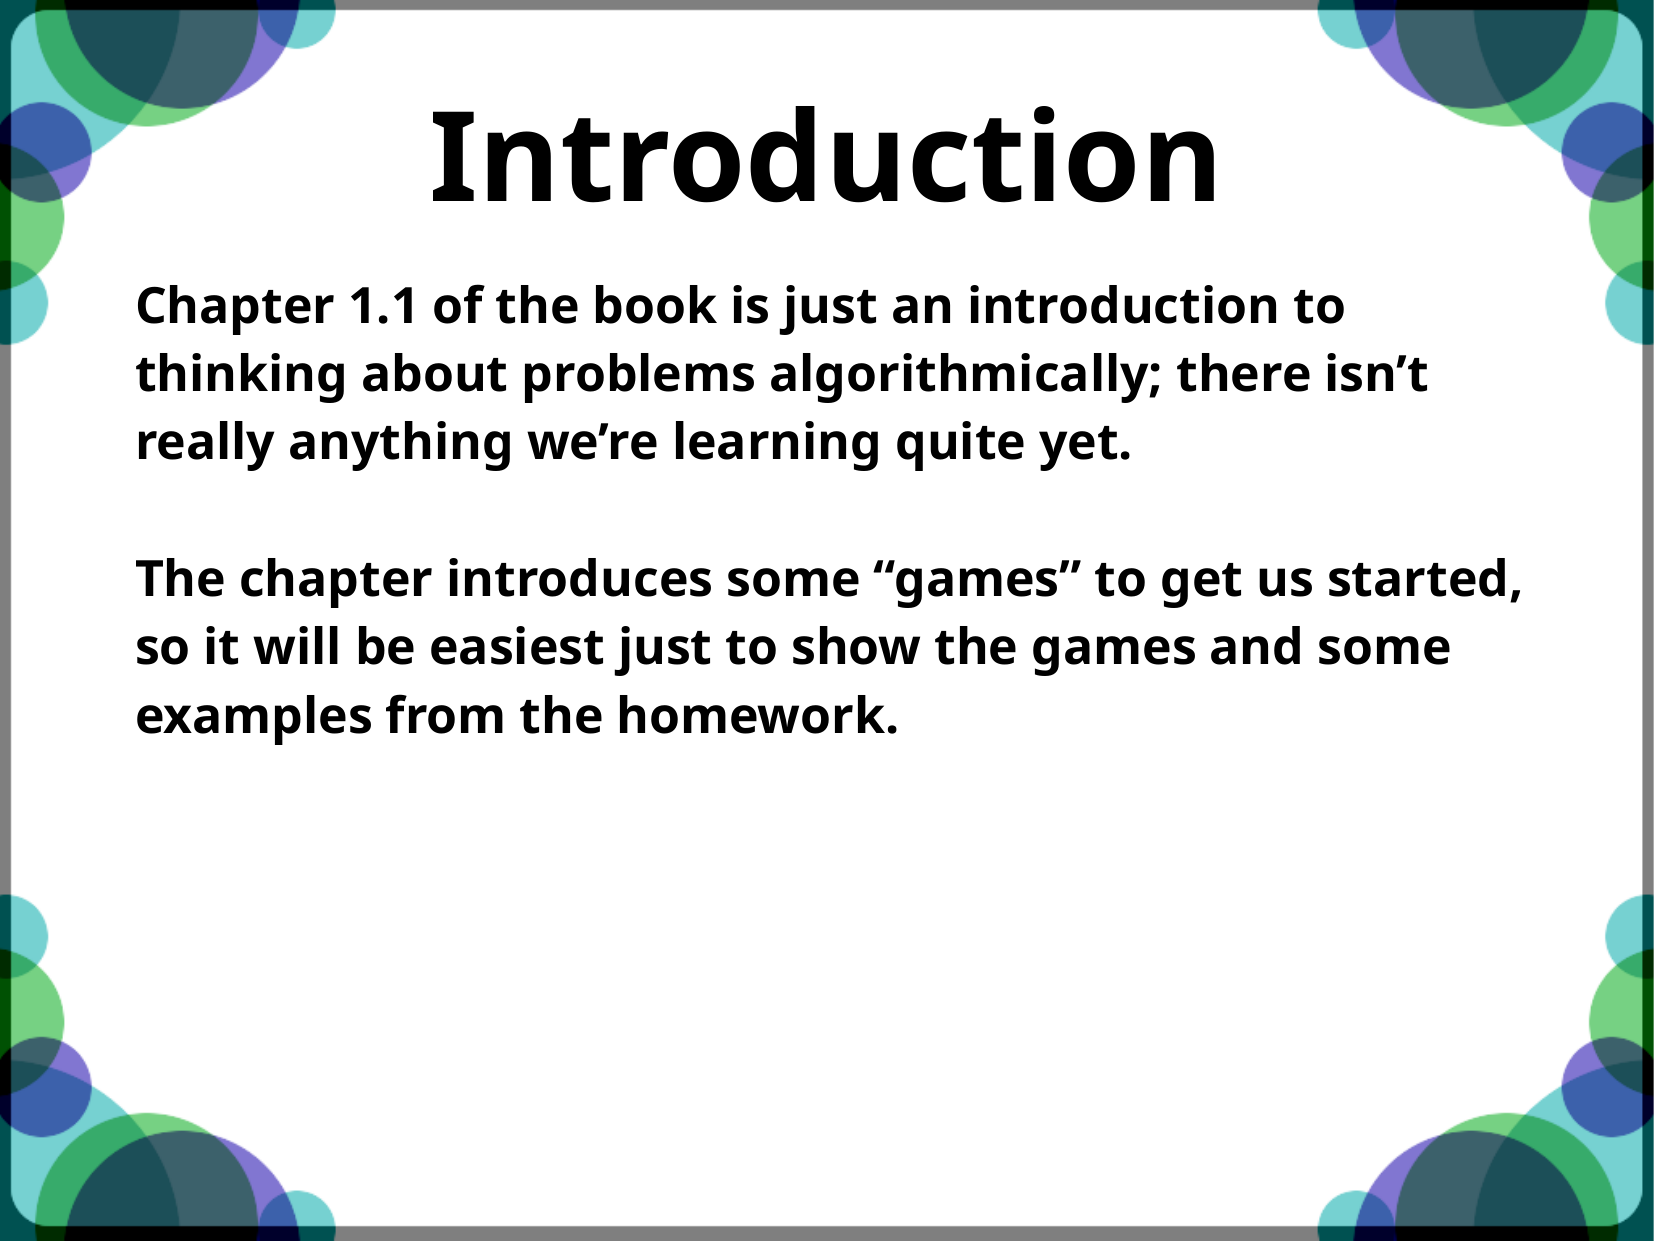

# Introduction
Chapter 1.1 of the book is just an introduction to thinking about problems algorithmically; there isn’t really anything we’re learning quite yet.
The chapter introduces some “games” to get us started, so it will be easiest just to show the games and some examples from the homework.